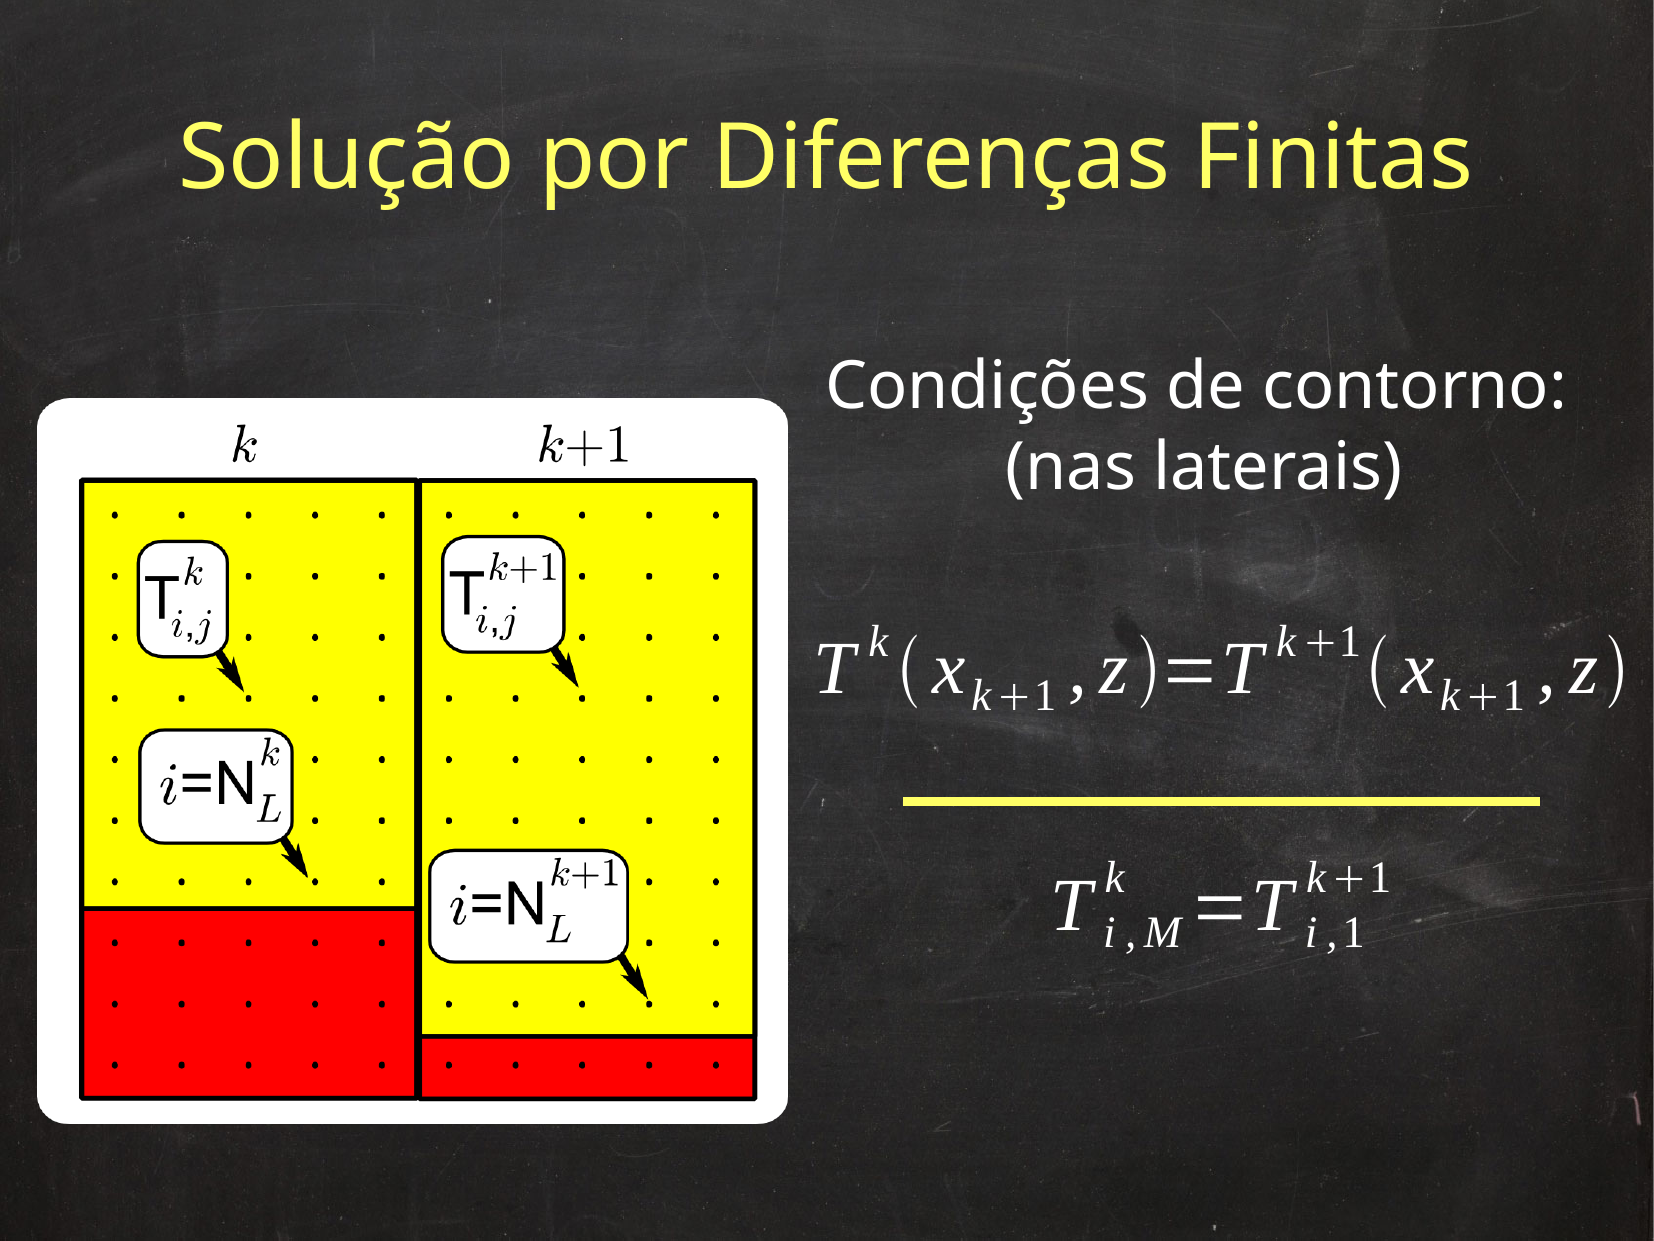

# Solução por Diferenças Finitas
Condições de contorno:
(nas laterais)